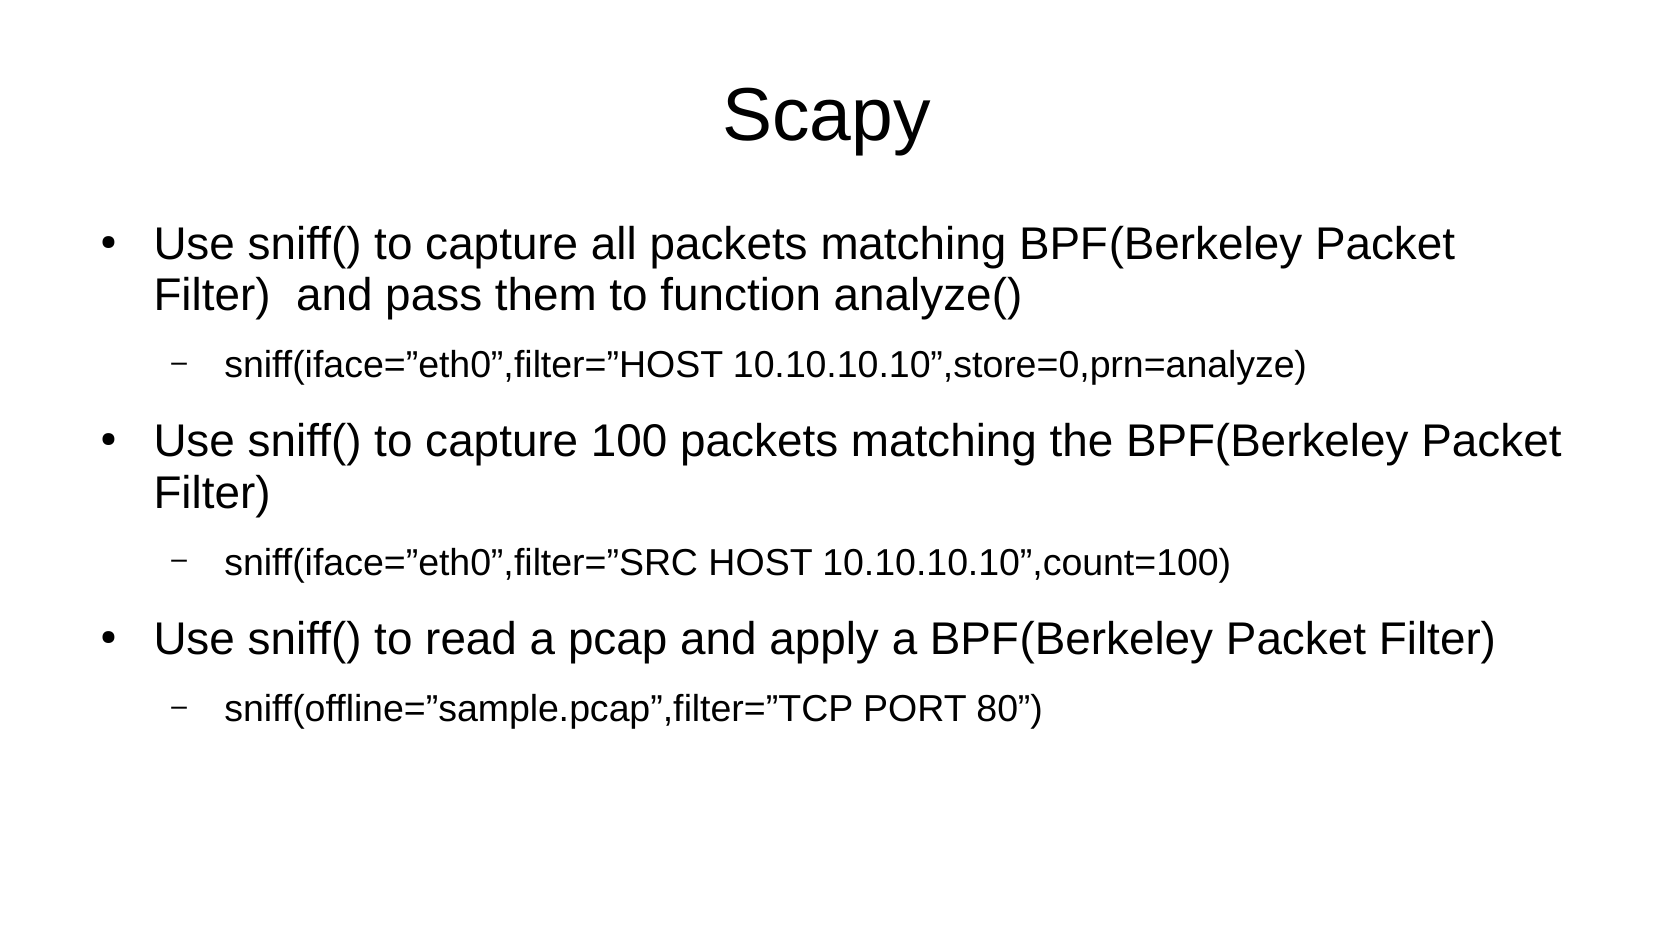

# Scapy
Use sniff() to capture all packets matching BPF(Berkeley Packet Filter) and pass them to function analyze()
sniff(iface=”eth0”,filter=”HOST 10.10.10.10”,store=0,prn=analyze)
Use sniff() to capture 100 packets matching the BPF(Berkeley Packet Filter)
sniff(iface=”eth0”,filter=”SRC HOST 10.10.10.10”,count=100)
Use sniff() to read a pcap and apply a BPF(Berkeley Packet Filter)
sniff(offline=”sample.pcap”,filter=”TCP PORT 80”)